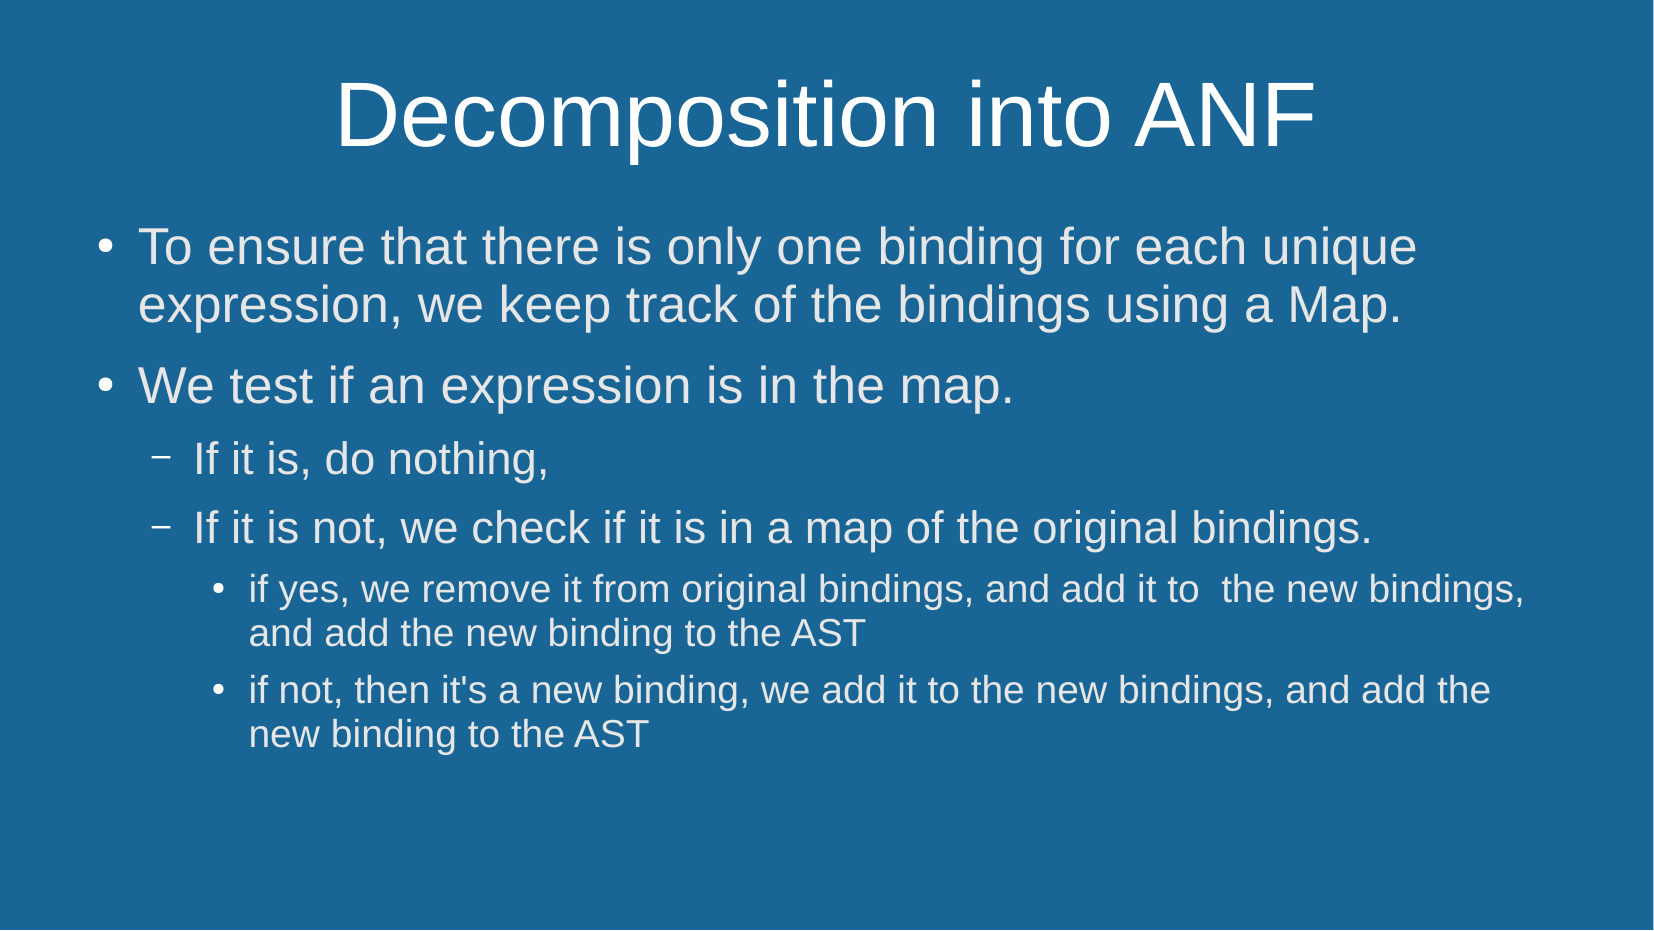

# Decomposition into ANF
To ensure that there is only one binding for each unique expression, we keep track of the bindings using a Map.
We test if an expression is in the map.
If it is, do nothing,
If it is not, we check if it is in a map of the original bindings.
if yes, we remove it from original bindings, and add it to the new bindings, and add the new binding to the AST
if not, then it's a new binding, we add it to the new bindings, and add the new binding to the AST